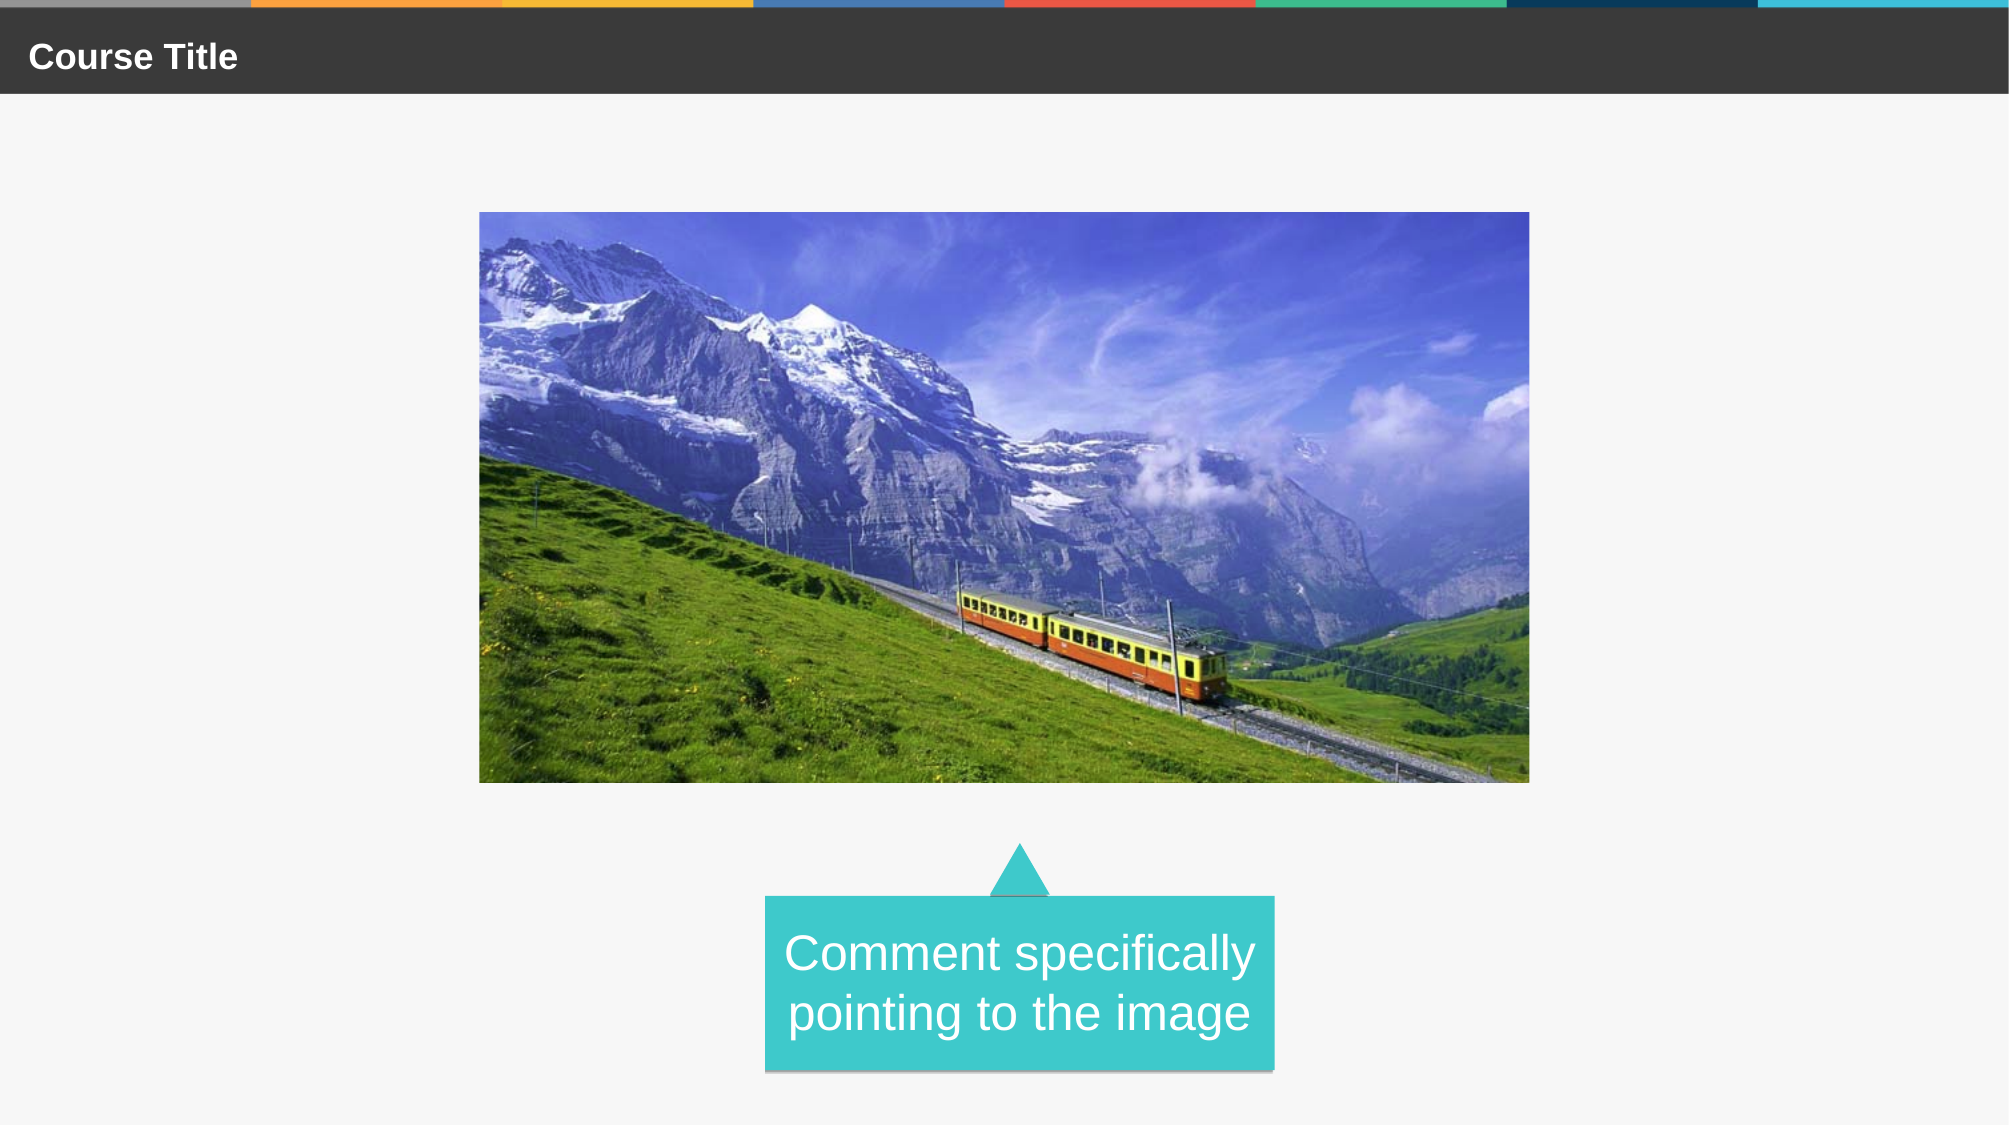

Course Title
Comment specifically pointing to the image